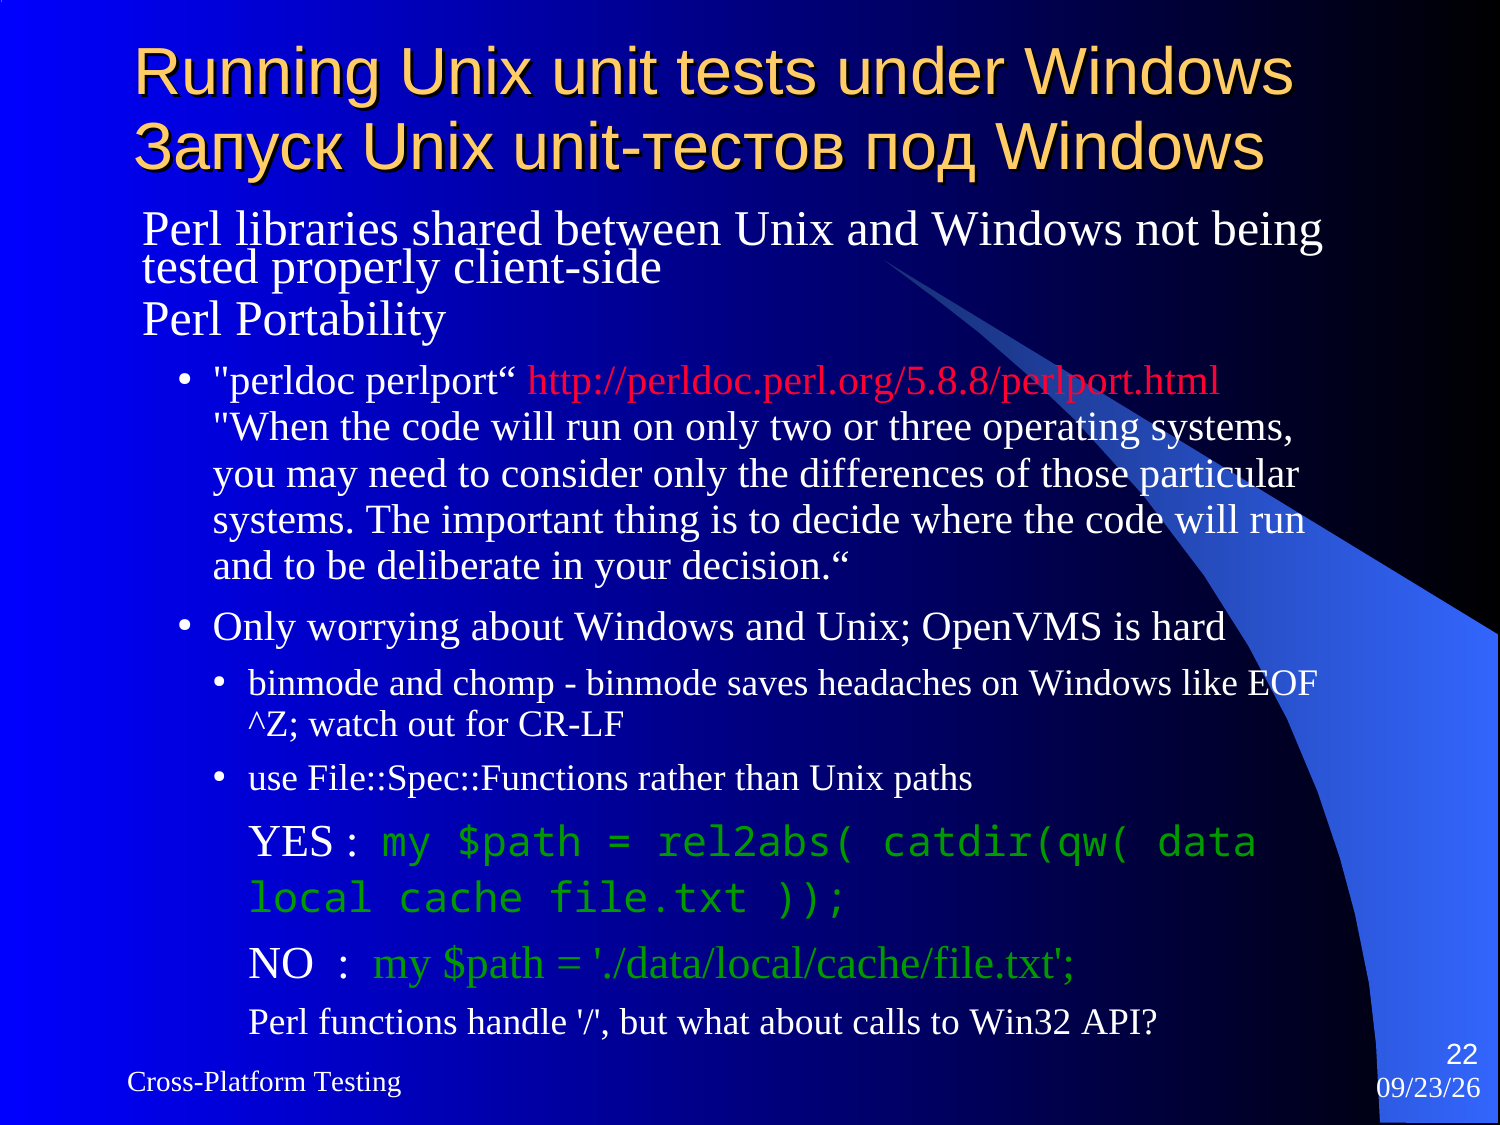

# Running Unix unit tests under Windows Запуск Unix unit-тестов под Windows
Perl libraries shared between Unix and Windows not being tested properly client-side
Perl Portability
"perldoc perlport“ http://perldoc.perl.org/5.8.8/perlport.html
"When the code will run on only two or three operating systems, you may need to consider only the differences of those particular systems. The important thing is to decide where the code will run and to be deliberate in your decision.“
Only worrying about Windows and Unix; OpenVMS is hard
binmode and chomp - binmode saves headaches on Windows like EOF ^Z; watch out for CR-LF
use File::Spec::Functions rather than Unix paths
YES : my $path = rel2abs( catdir(qw( data local cache file.txt ));
NO : my $path = './data/local/cache/file.txt';
Perl functions handle '/', but what about calls to Win32 API?
22
Cross-Platform Testing